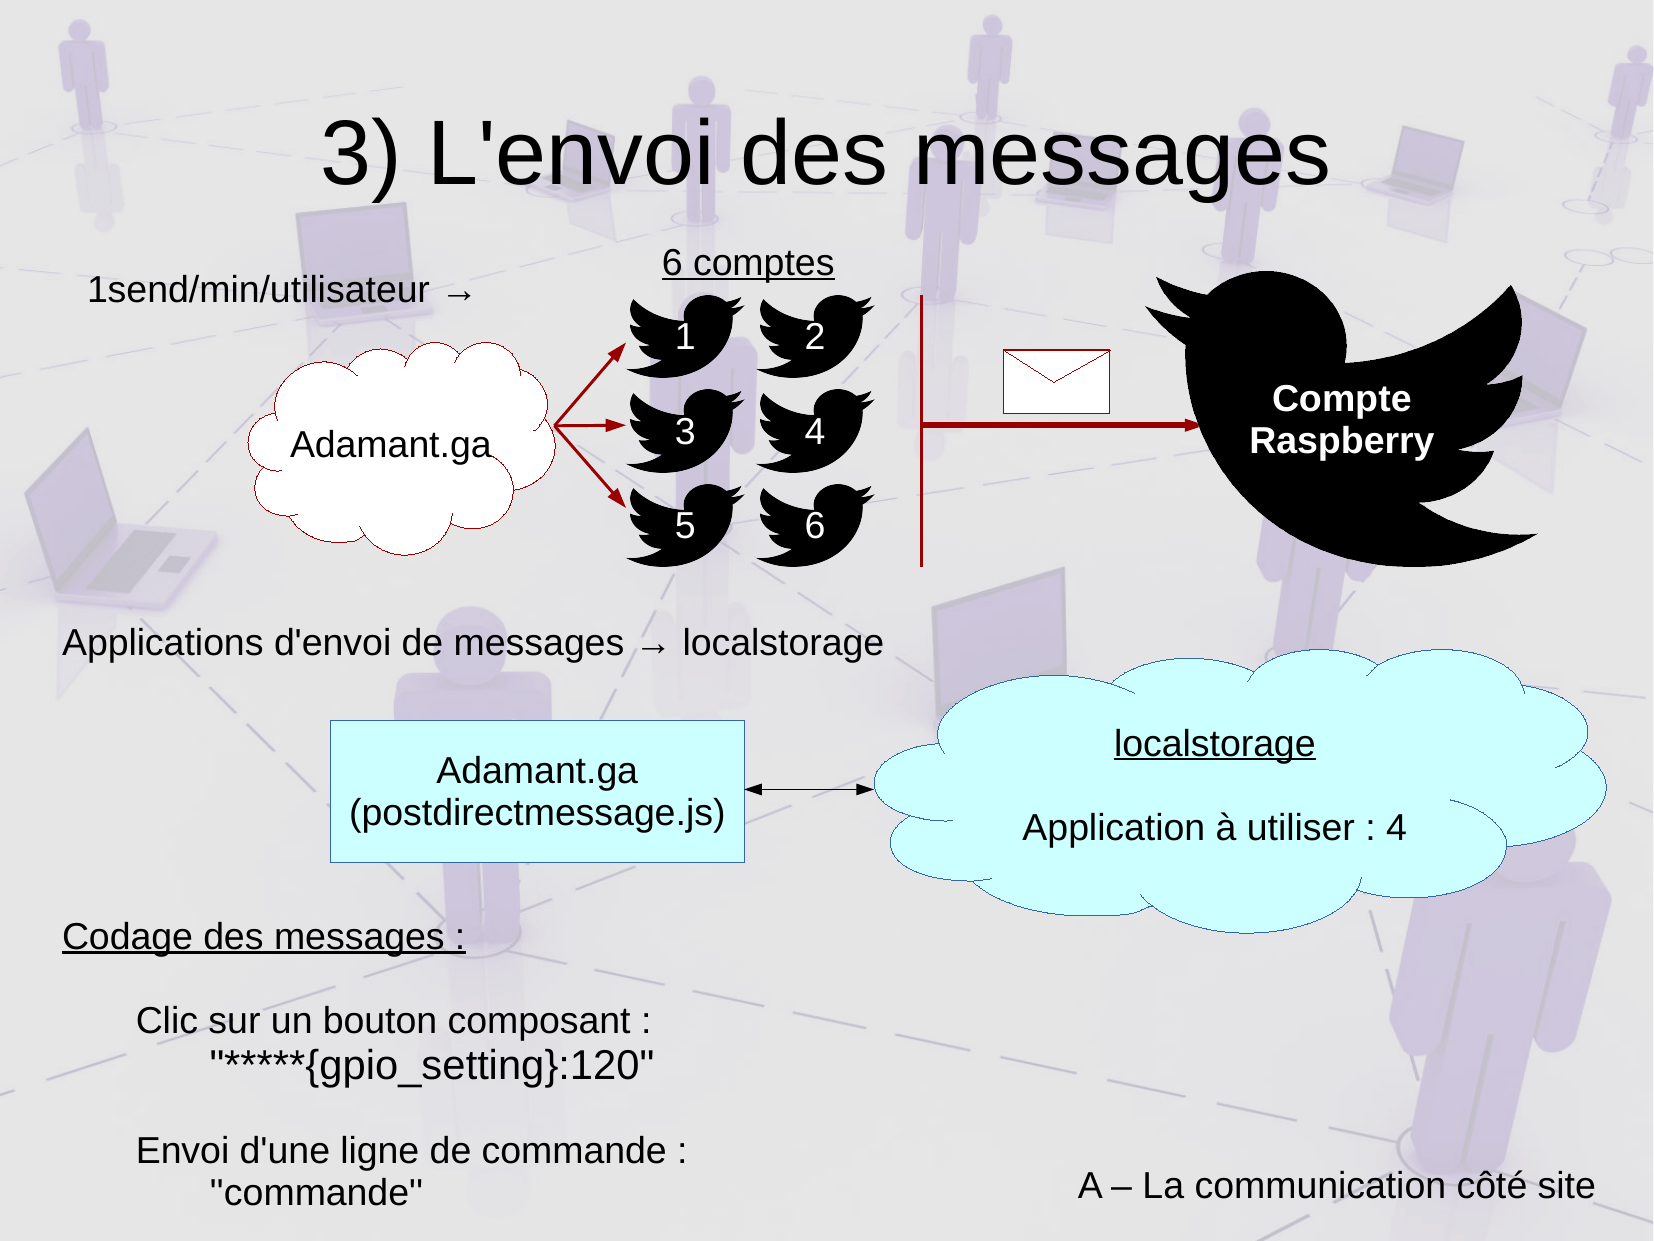

# 3) L'envoi des messages
6 comptes
Applications d'envoi de messages → localstorage
Codage des messages :
	Clic sur un bouton composant :
		"*****{gpio_setting}:120"
	Envoi d'une ligne de commande :
		''commande''
1send/min/utilisateur →
Compte
Raspberry
1
2
Adamant.ga
3
4
5
6
localstorage
Application à utiliser : 4
Adamant.ga
(postdirectmessage.js)
A – La communication côté site